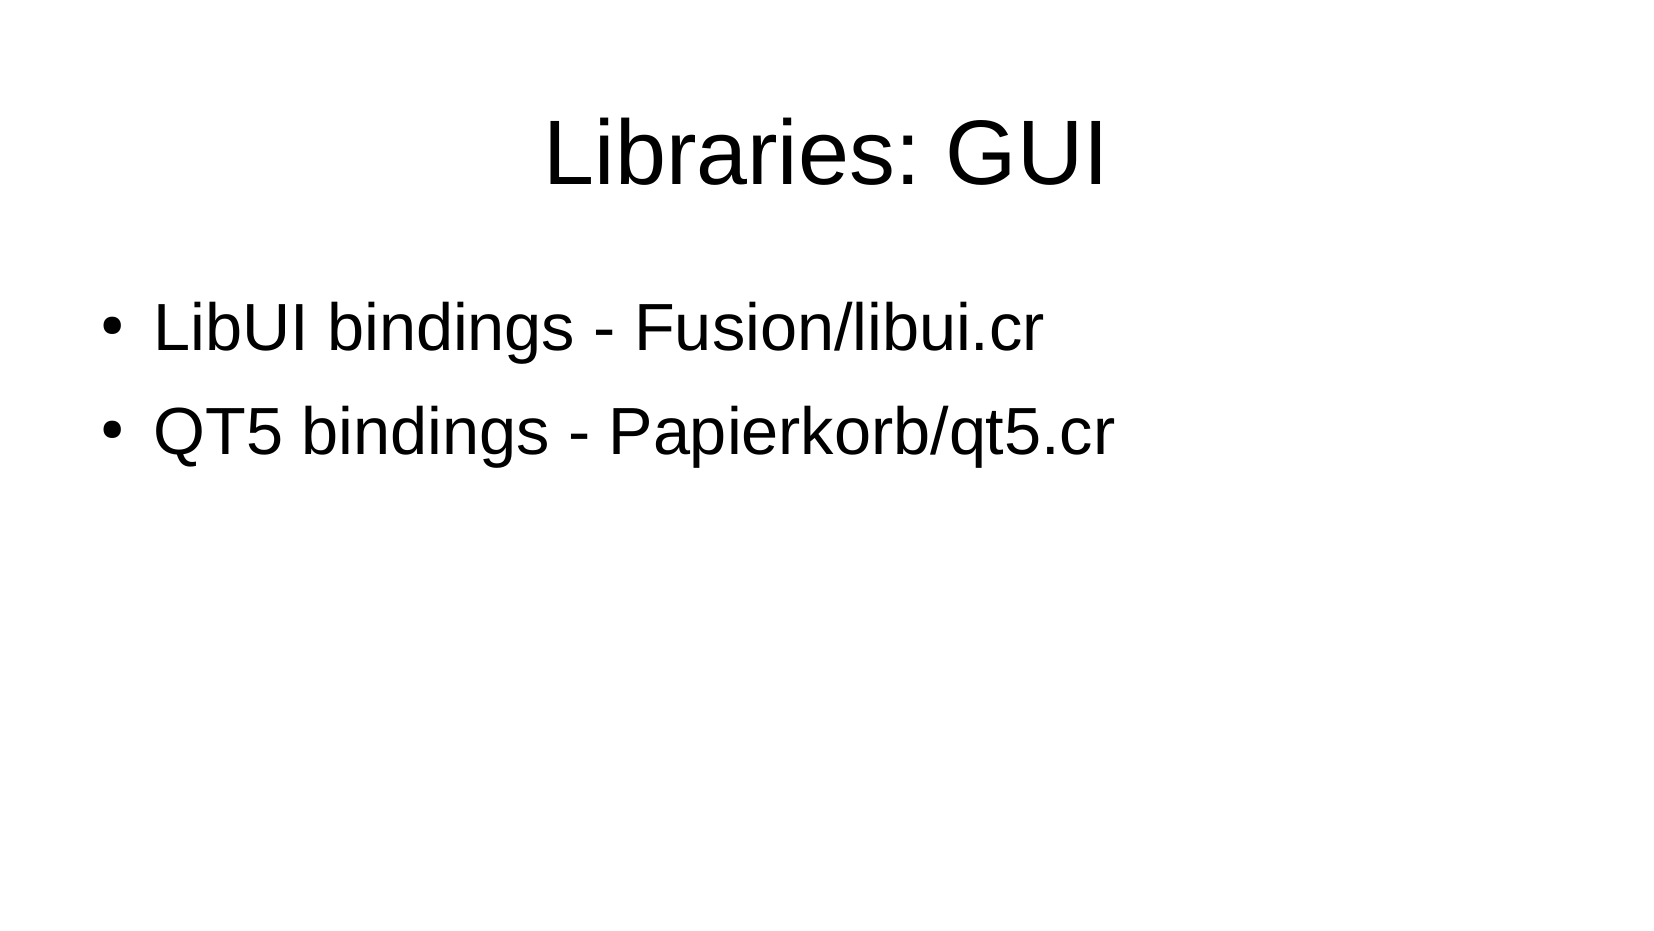

# Libraries: GUI
LibUI bindings - Fusion/libui.cr
QT5 bindings - Papierkorb/qt5.cr